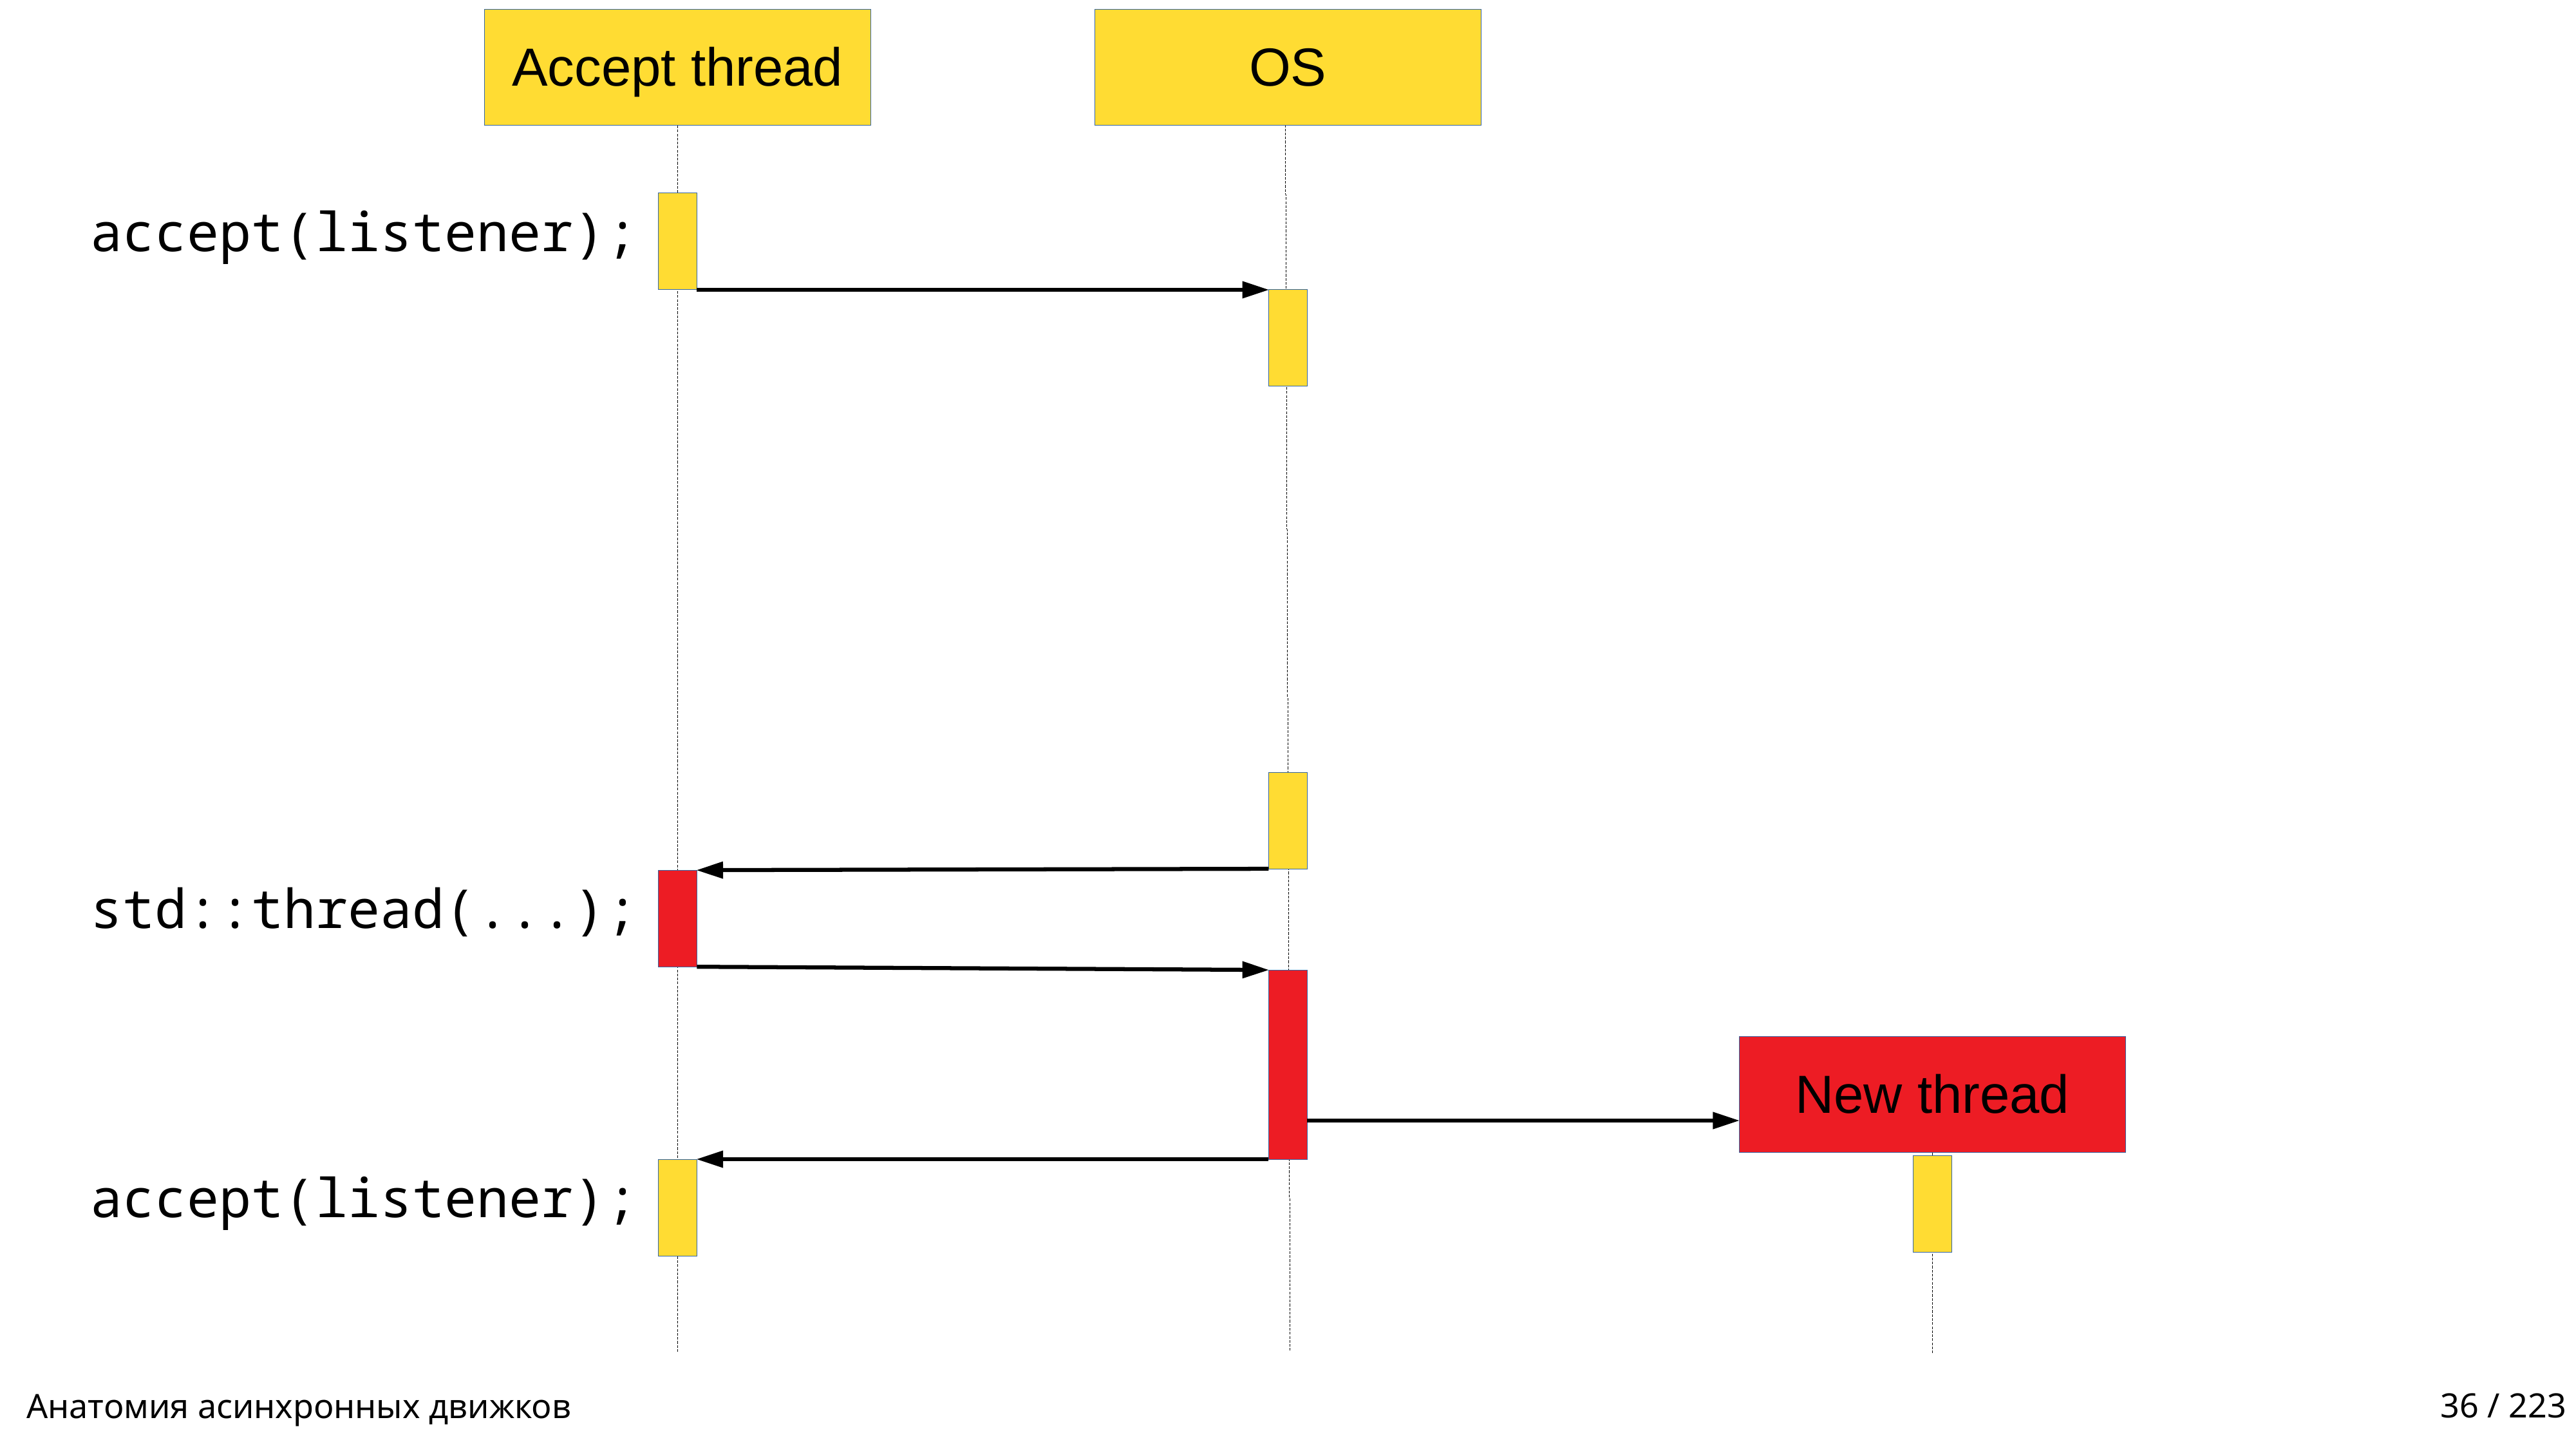

Accept thread
OS
accept(listener);
std::thread(...);
New thread
accept(listener);
# Анатомия асинхронных движков